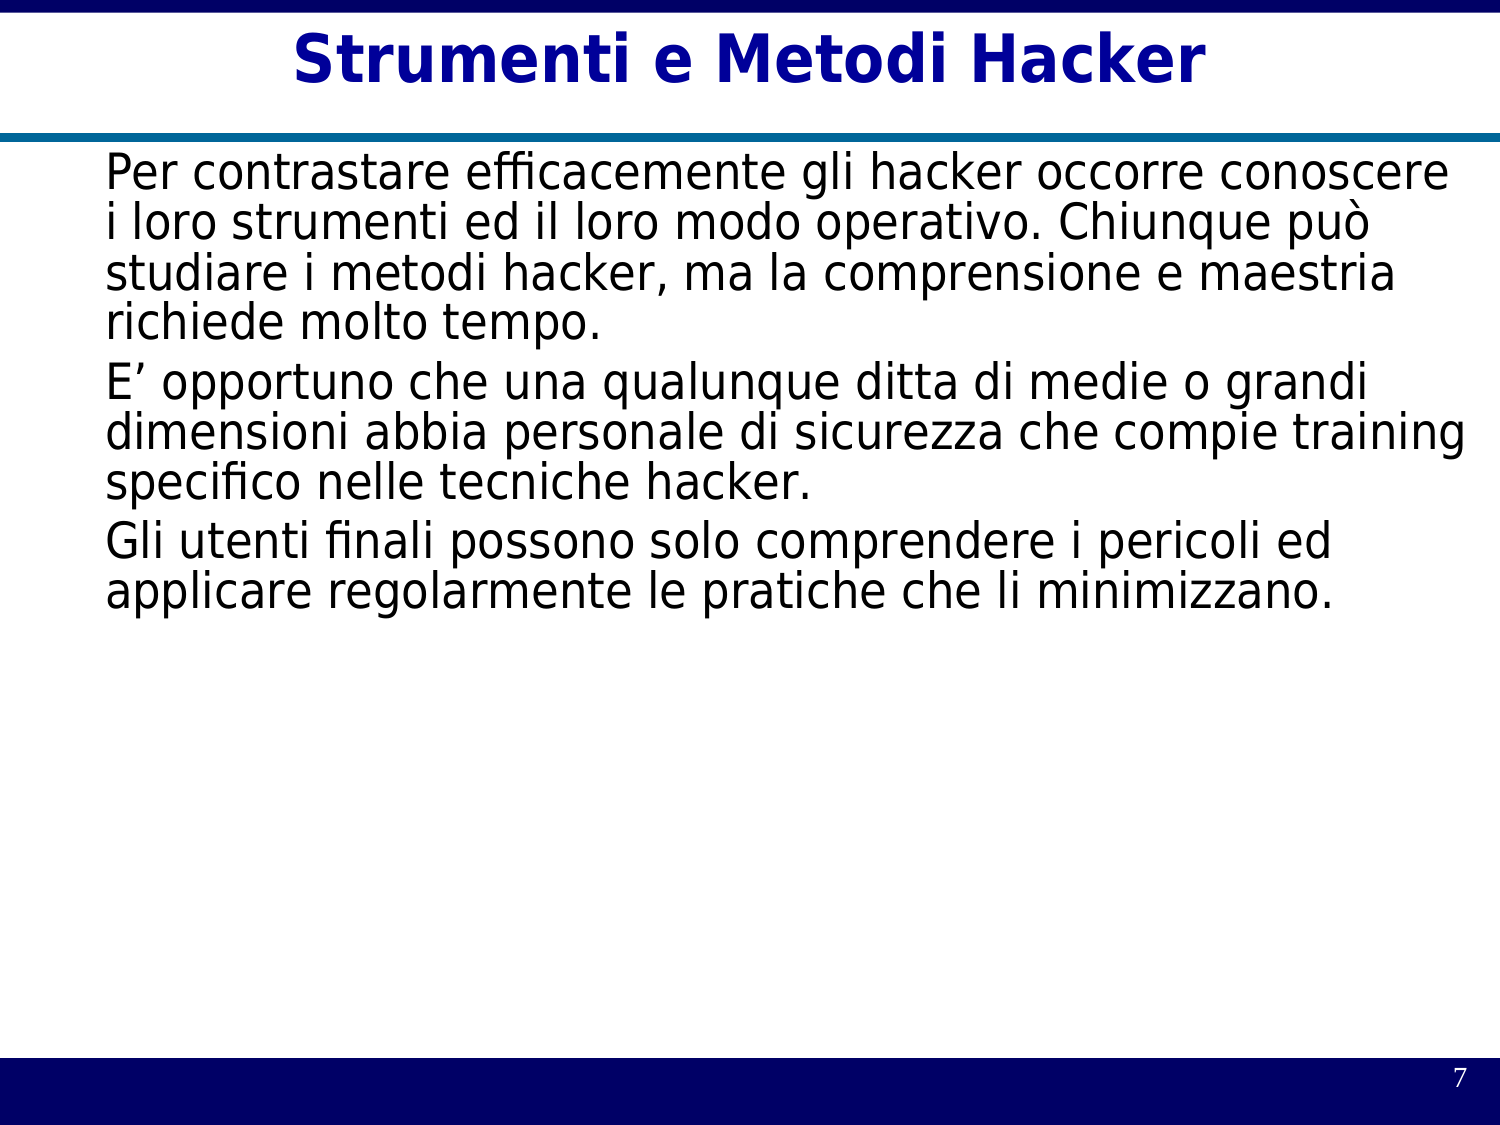

# Strumenti e Metodi Hacker
Per contrastare efficacemente gli hacker occorre conoscere i loro strumenti ed il loro modo operativo. Chiunque può studiare i metodi hacker, ma la comprensione e maestria richiede molto tempo.
E’ opportuno che una qualunque ditta di medie o grandi dimensioni abbia personale di sicurezza che compie training specifico nelle tecniche hacker.
Gli utenti finali possono solo comprendere i pericoli ed applicare regolarmente le pratiche che li minimizzano.